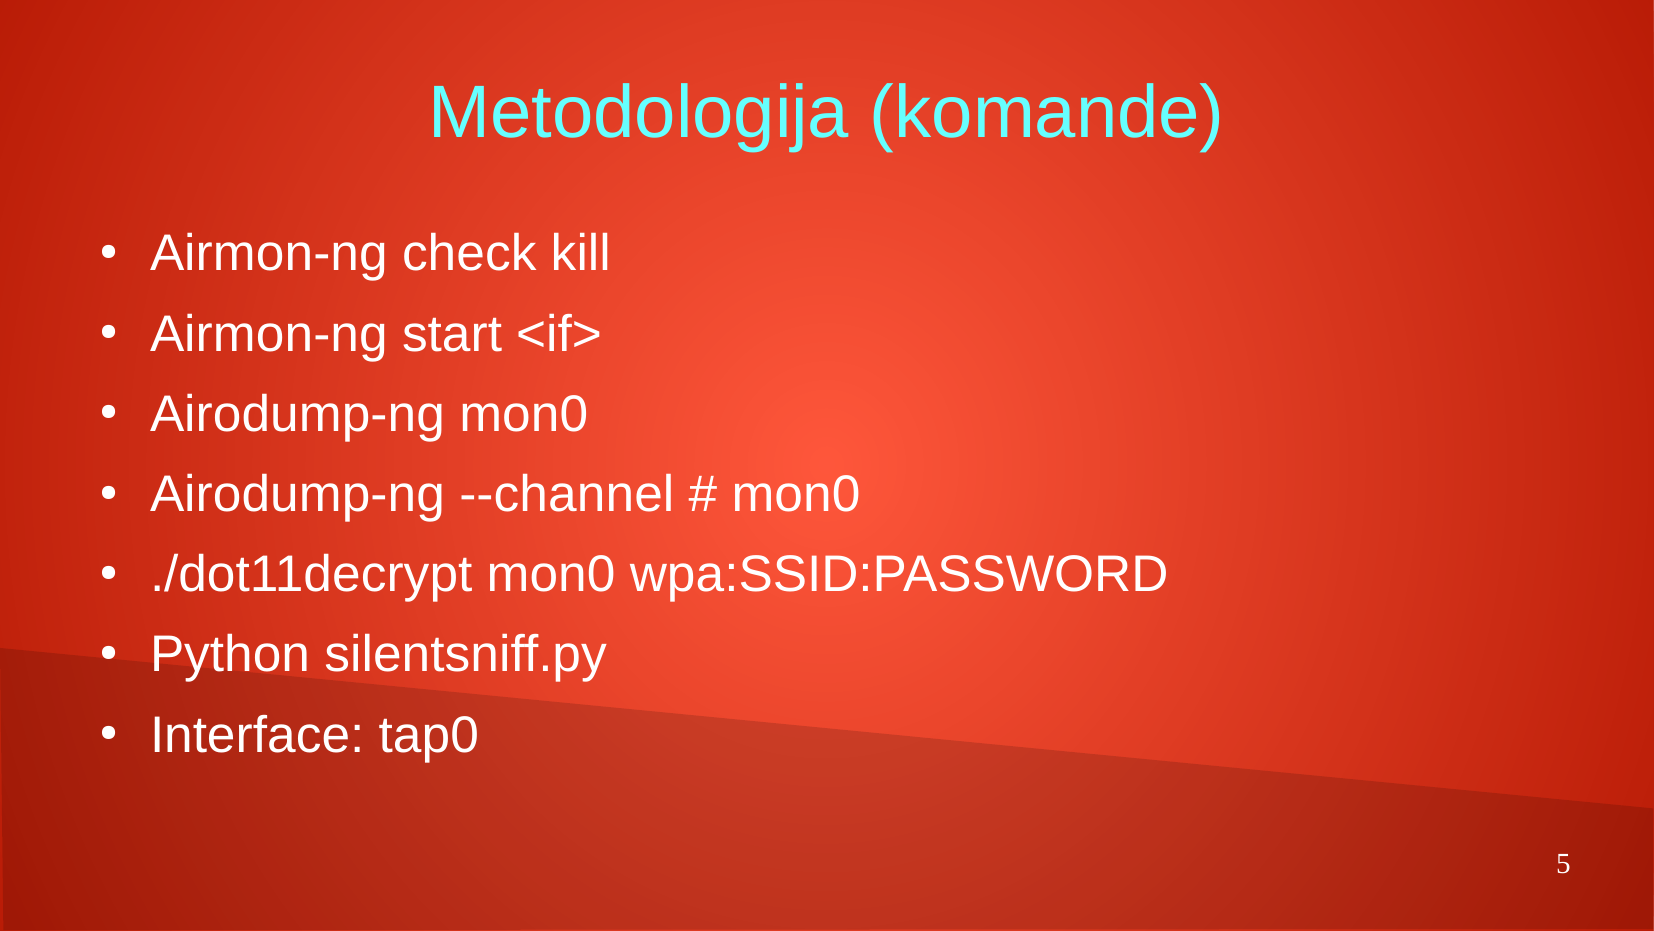

# Metodologija (komande)
Airmon-ng check kill
Airmon-ng start <if>
Airodump-ng mon0
Airodump-ng --channel # mon0
./dot11decrypt mon0 wpa:SSID:PASSWORD
Python silentsniff.py
Interface: tap0
5